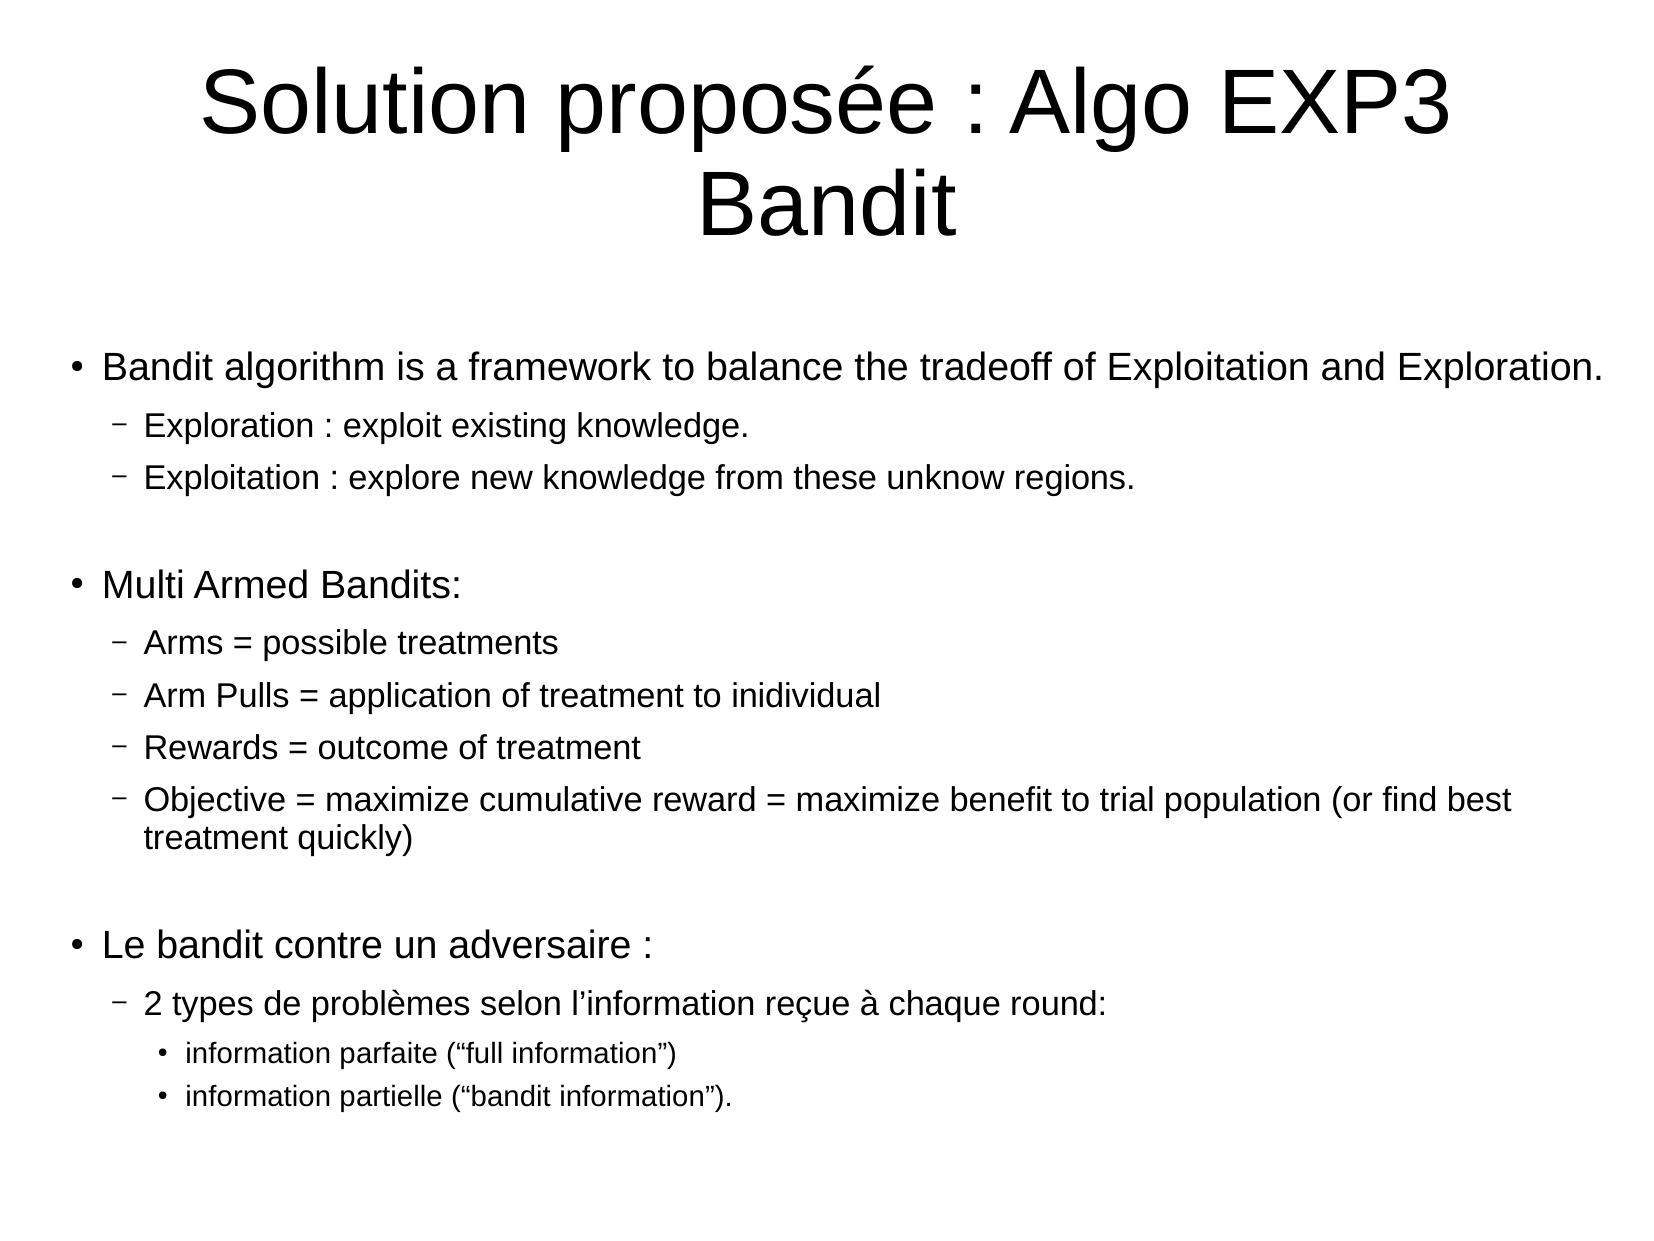

# Solution proposée : Algo EXP3 Bandit
Bandit algorithm is a framework to balance the tradeoff of Exploitation and Exploration.
Exploration : exploit existing knowledge.
Exploitation : explore new knowledge from these unknow regions.
Multi Armed Bandits:
Arms = possible treatments
Arm Pulls = application of treatment to inidividual
Rewards = outcome of treatment
Objective = maximize cumulative reward = maximize benefit to trial population (or find best treatment quickly)
Le bandit contre un adversaire :
2 types de problèmes selon l’information reçue à chaque round:
information parfaite (“full information”)
information partielle (“bandit information”).